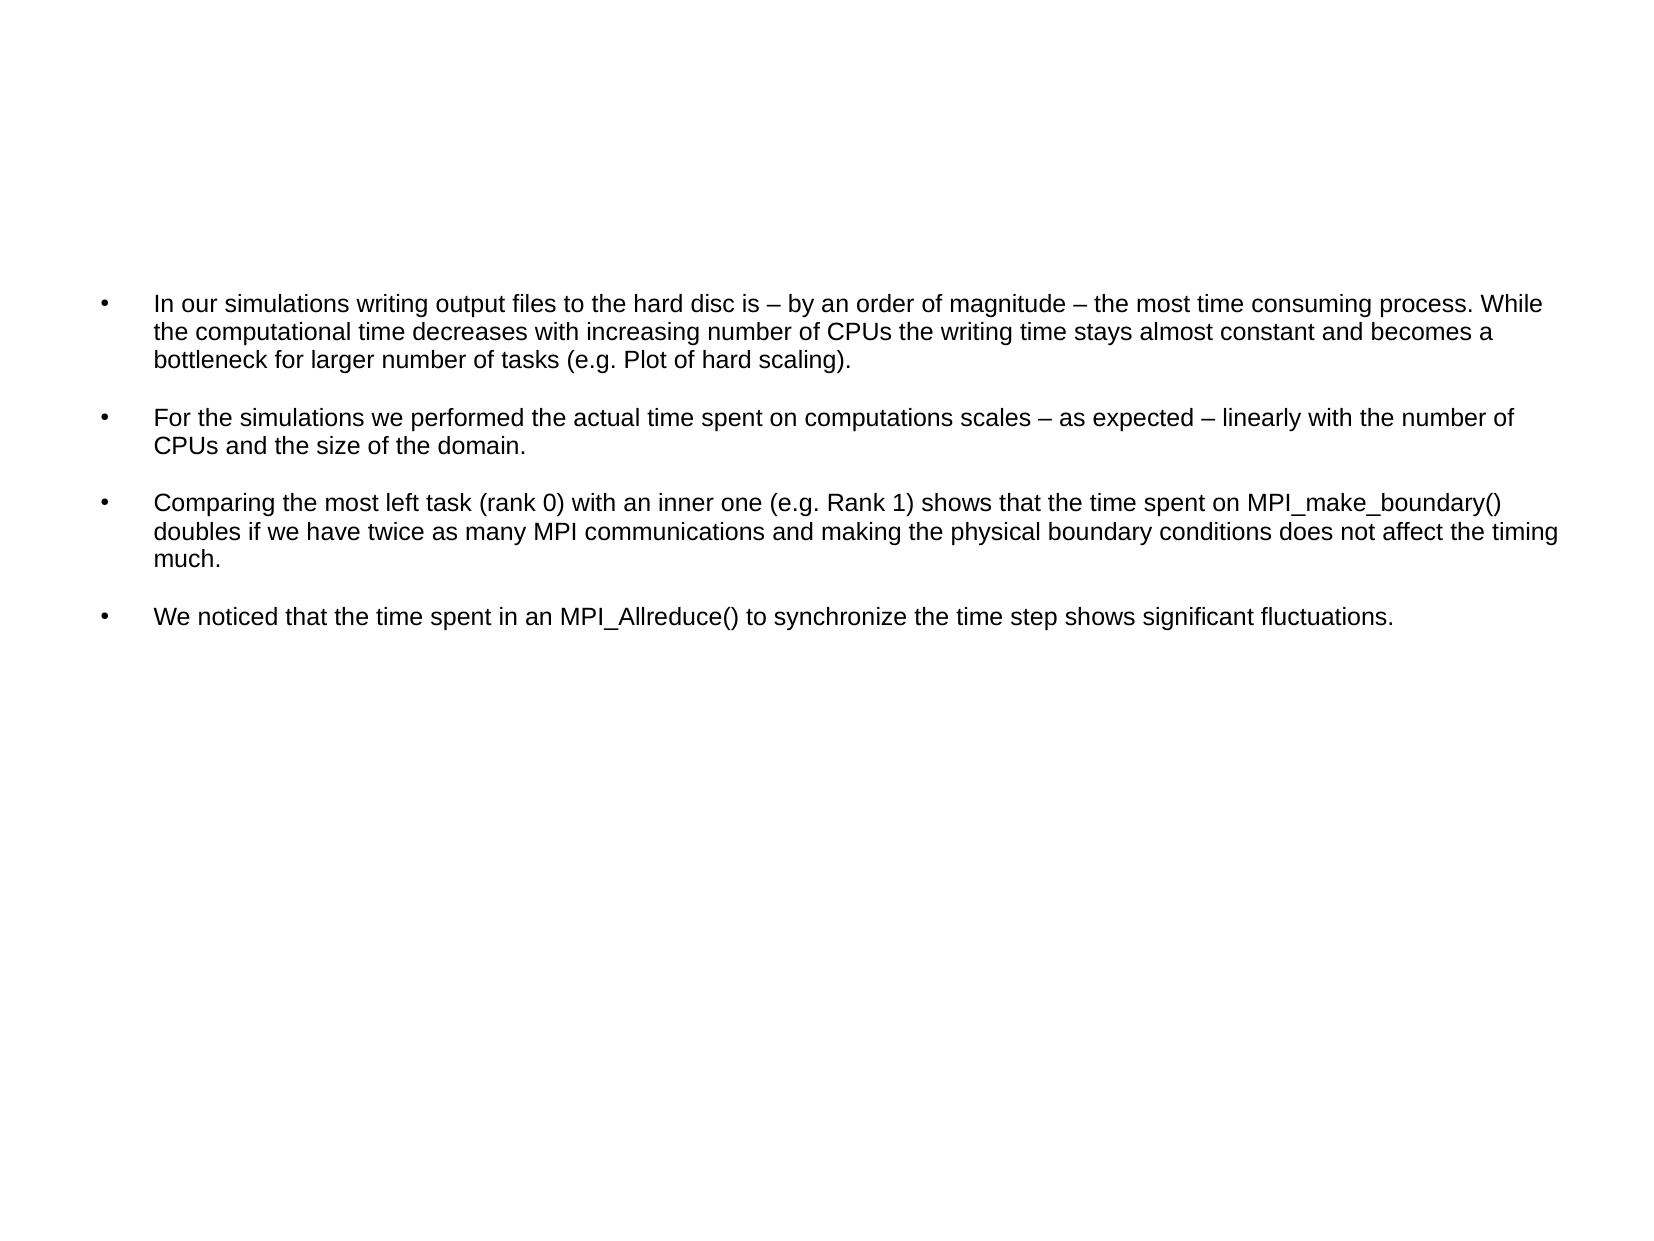

#
In our simulations writing output files to the hard disc is – by an order of magnitude – the most time consuming process. While the computational time decreases with increasing number of CPUs the writing time stays almost constant and becomes a bottleneck for larger number of tasks (e.g. Plot of hard scaling).
For the simulations we performed the actual time spent on computations scales – as expected – linearly with the number of CPUs and the size of the domain.
Comparing the most left task (rank 0) with an inner one (e.g. Rank 1) shows that the time spent on MPI_make_boundary() doubles if we have twice as many MPI communications and making the physical boundary conditions does not affect the timing much.
We noticed that the time spent in an MPI_Allreduce() to synchronize the time step shows significant fluctuations.